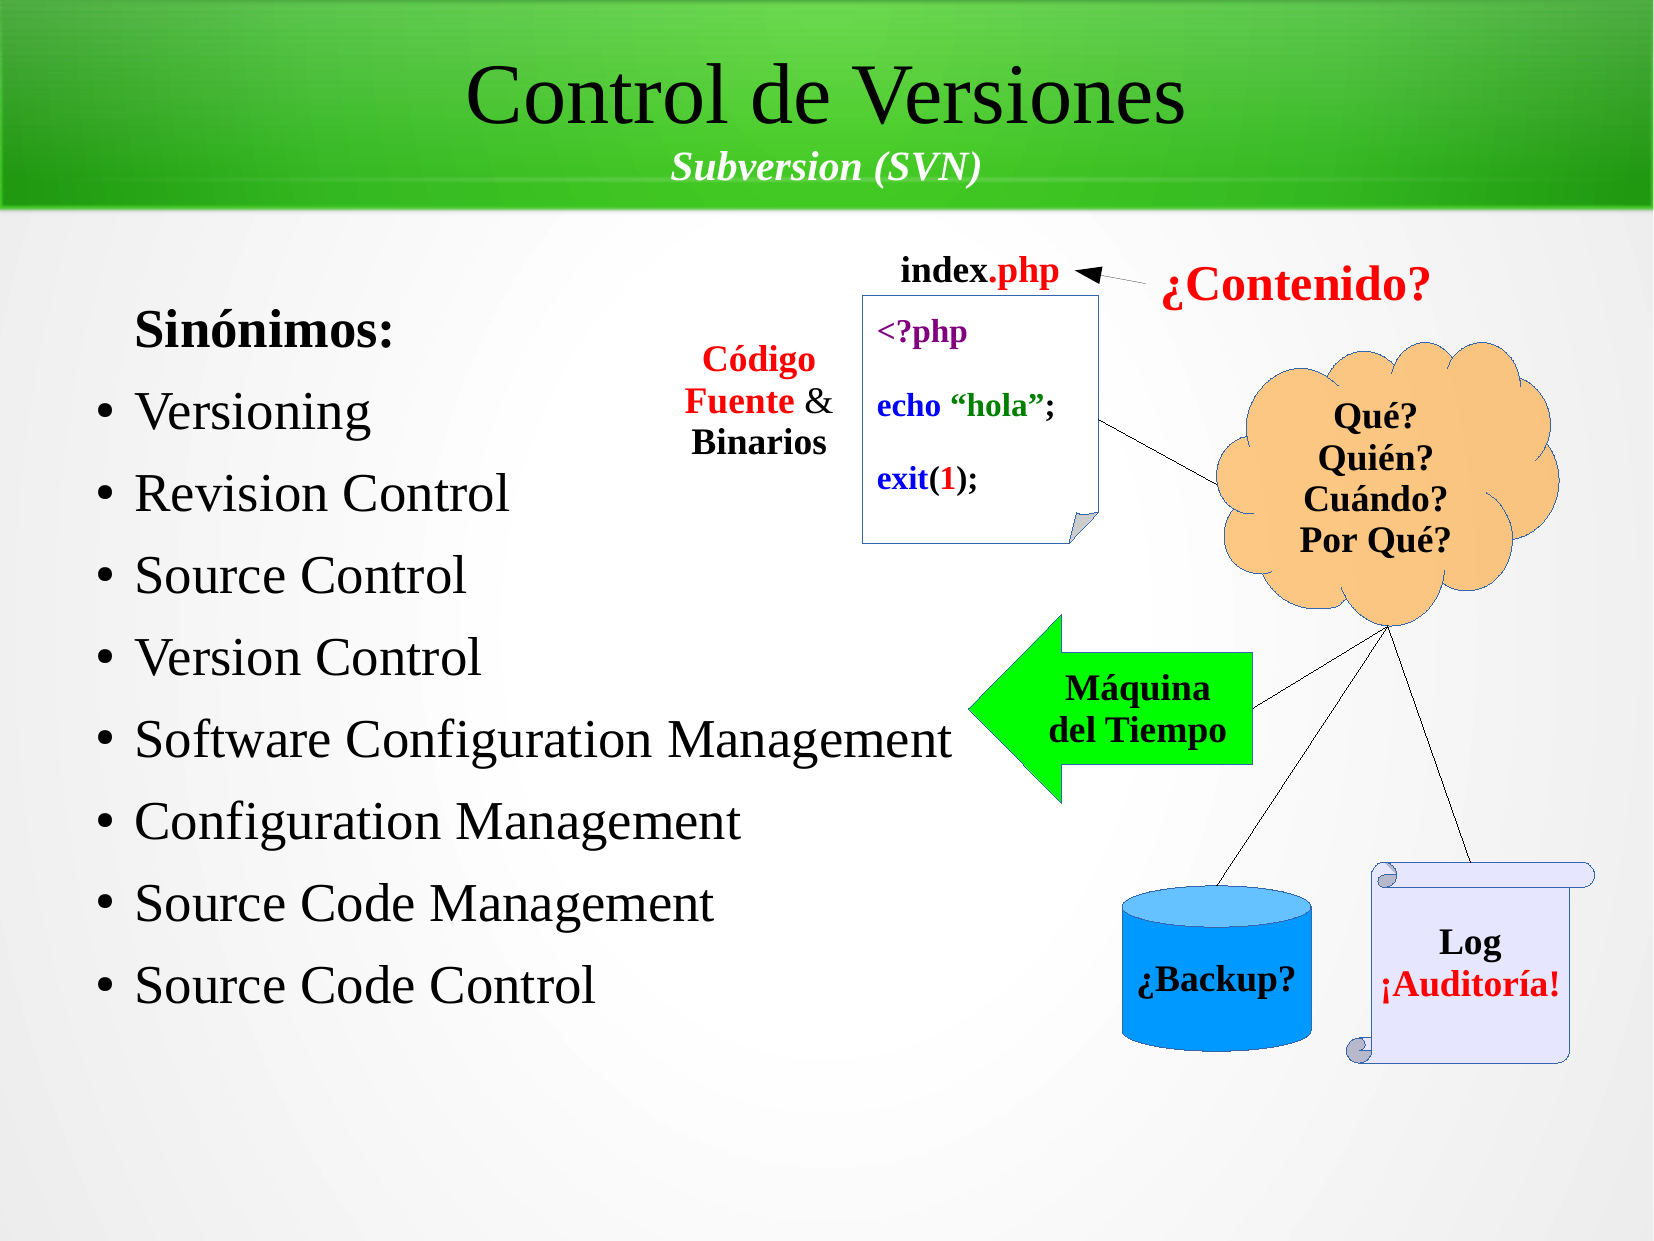

# Control de Versiones Subversion (SVN)
index.php
¿Contenido?
<?php
echo “hola”;
exit(1);
Sinónimos:
Versioning
Revision Control
Source Control
Version Control
Software Configuration Management
Configuration Management
Source Code Management
Source Code Control
Código
Fuente &
Binarios
Qué?
Quién?
Cuándo?
Por Qué?
Máquina
del Tiempo
Log
¡Auditoría!
¿Backup?